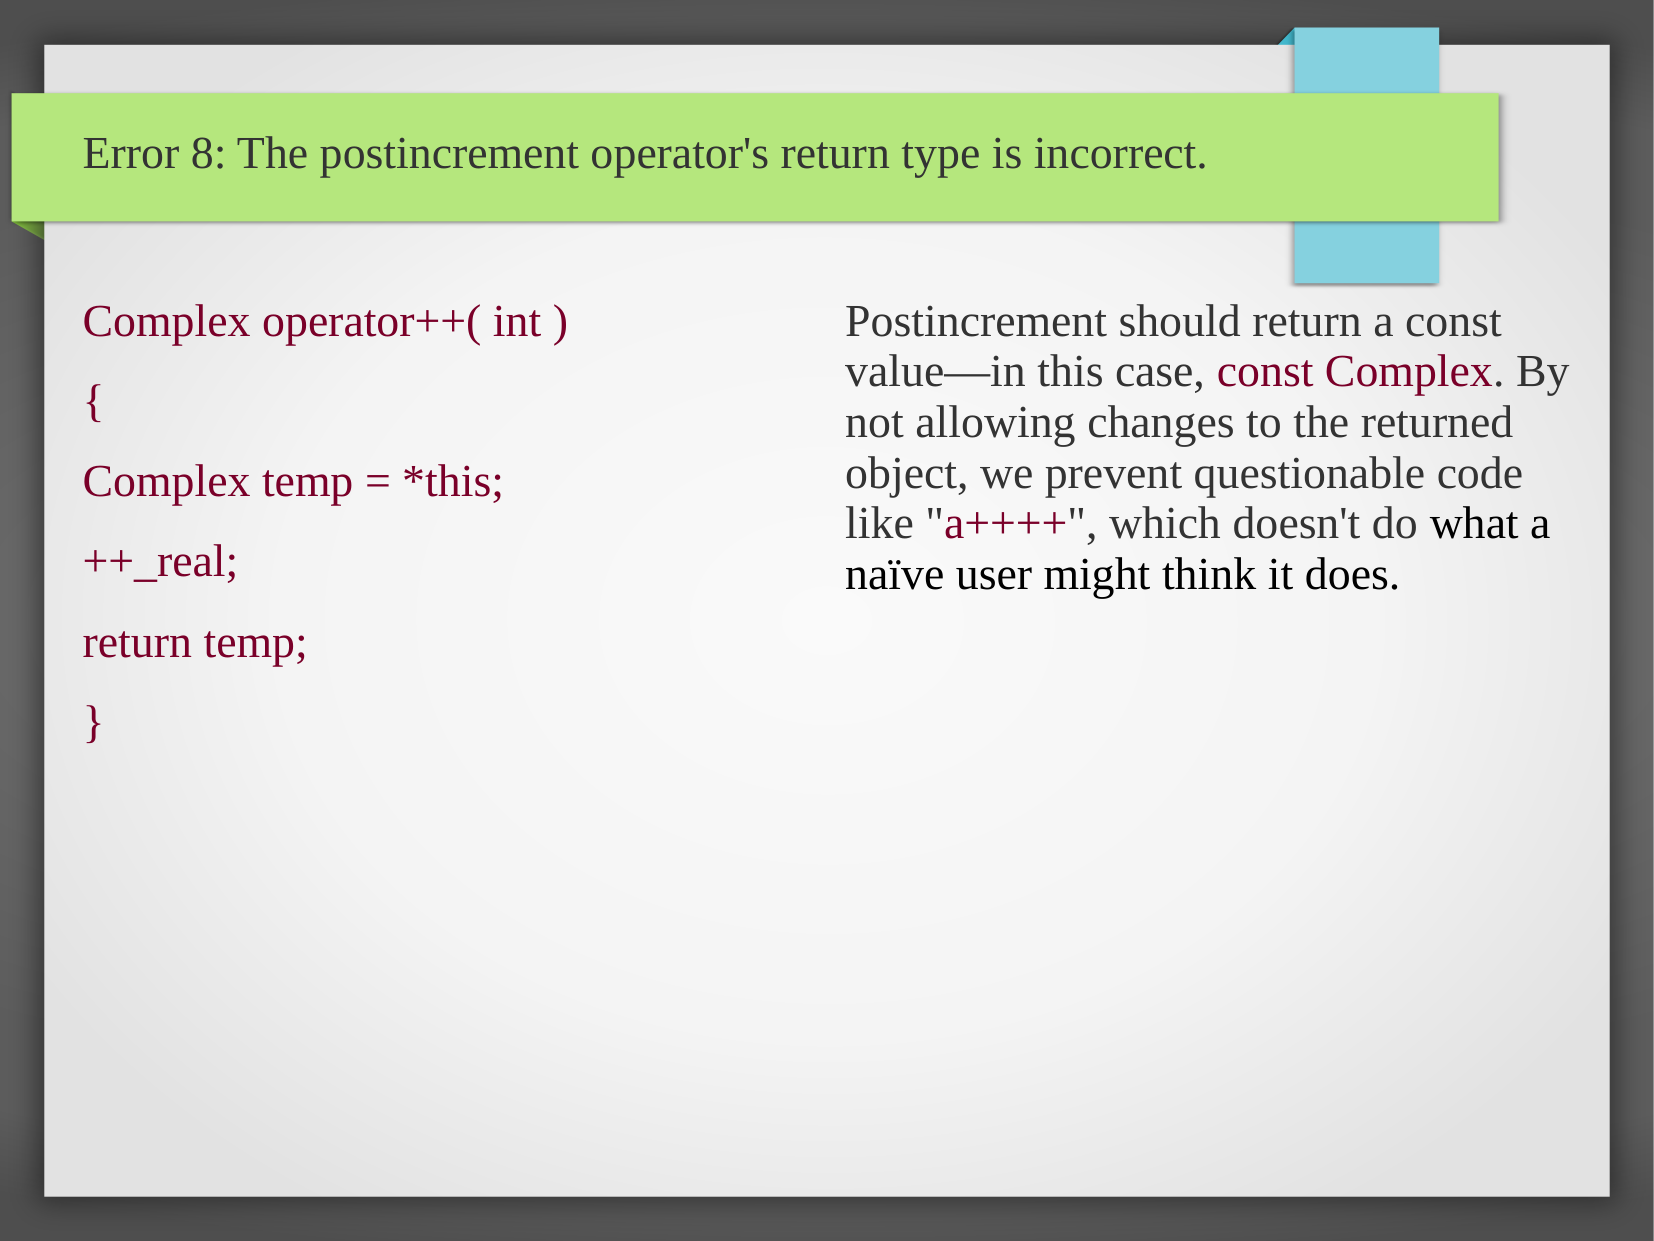

# Error 8: The postincrement operator's return type is incorrect.
Complex operator++( int )
{
Complex temp = *this;
++_real;
return temp;
}
Postincrement should return a const value—in this case, const Complex. By not allowing changes to the returned object, we prevent questionable code like "a++++", which doesn't do what a naïve user might think it does.